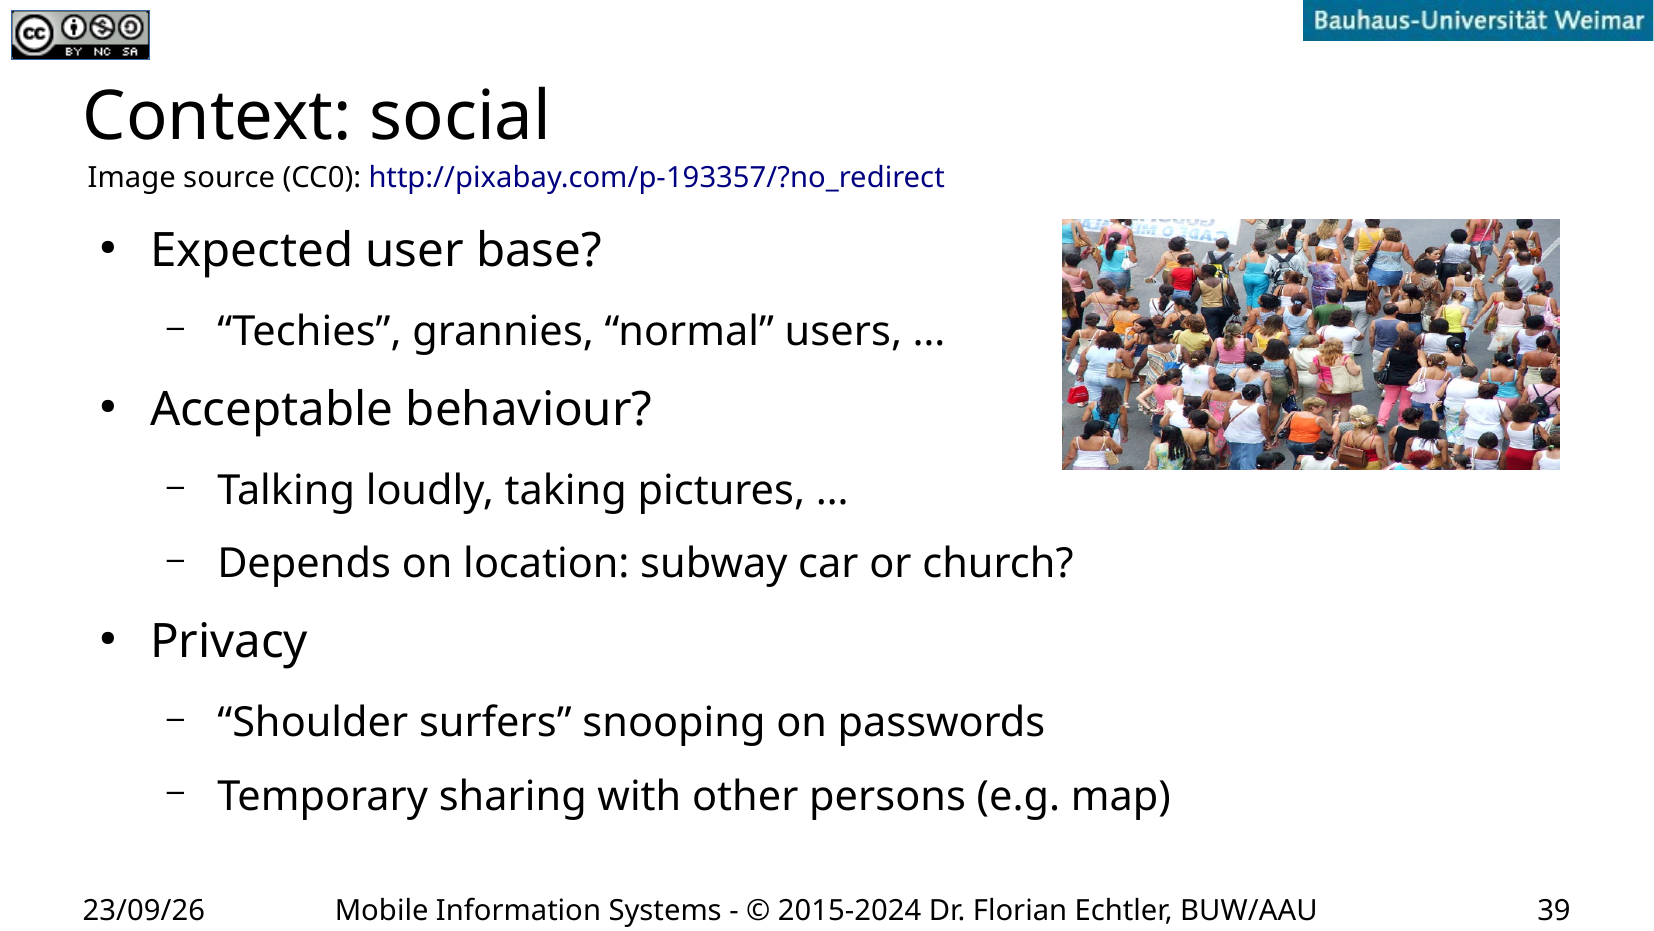

# Context: social
Image source (CC0): http://pixabay.com/p-193357/?no_redirect
Expected user base?
“Techies”, grannies, “normal” users, …
Acceptable behaviour?
Talking loudly, taking pictures, …
Depends on location: subway car or church?
Privacy
“Shoulder surfers” snooping on passwords
Temporary sharing with other persons (e.g. map)
Mobile Information Systems - © 2015-2024 Dr. Florian Echtler, BUW/AAU
39